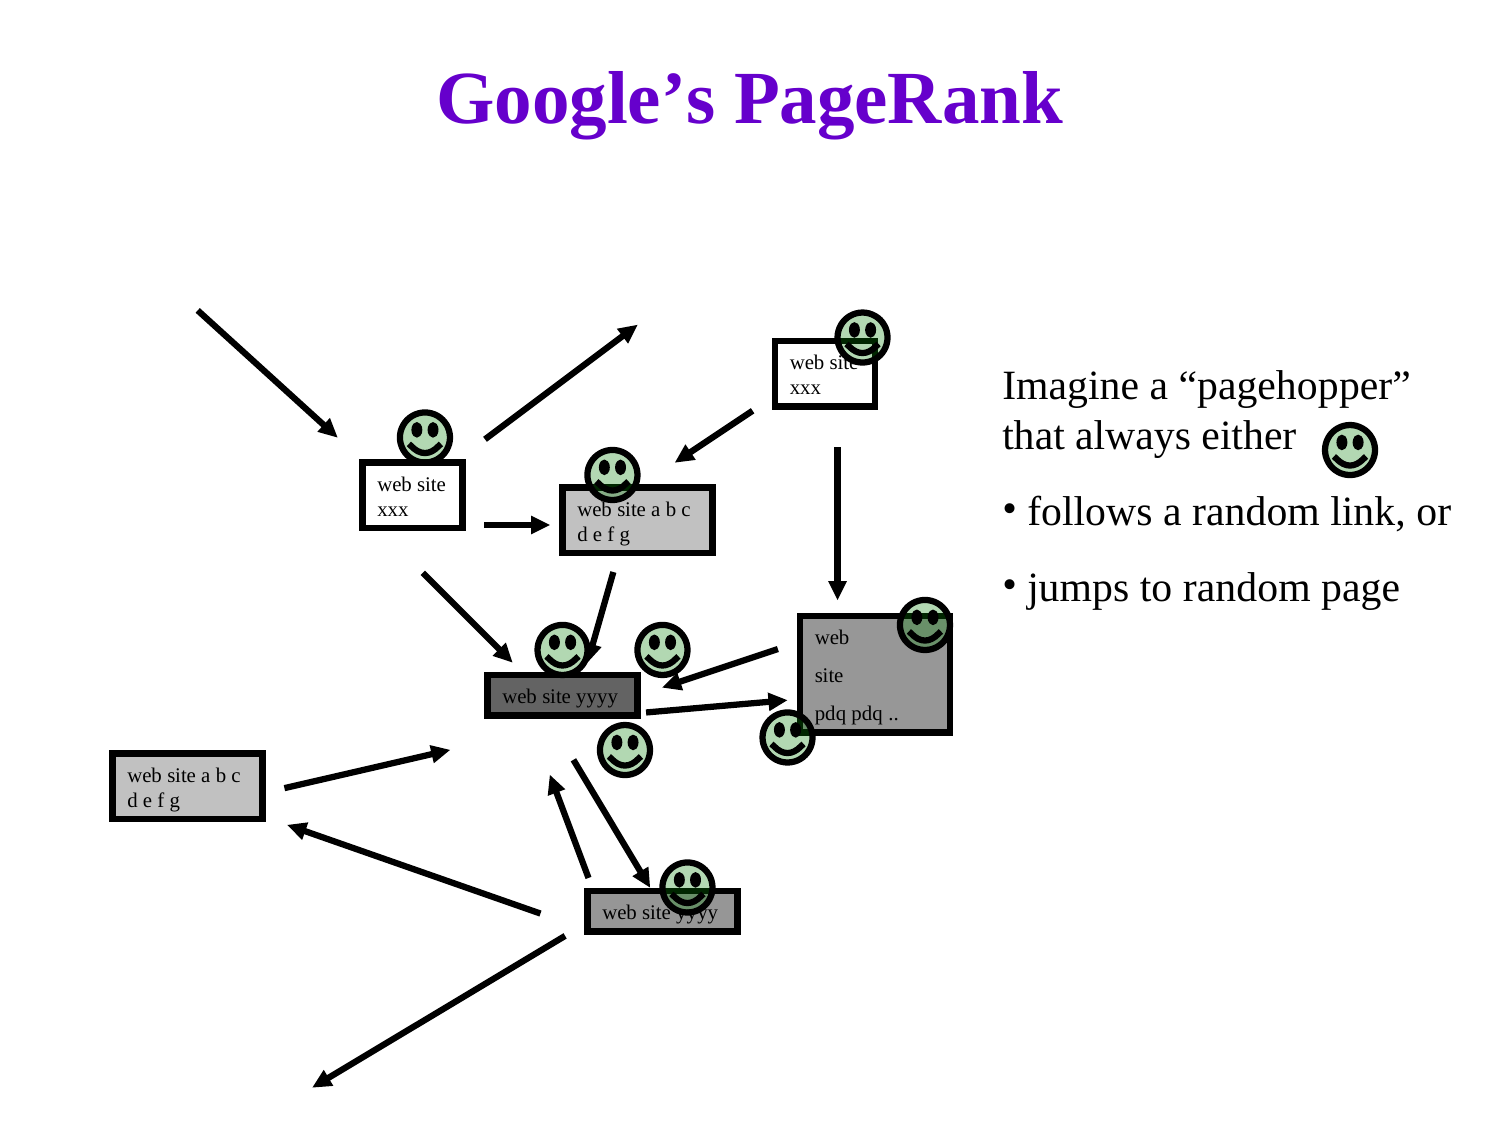

# Google’s PageRank
web site xxx
Imagine a “pagehopper” that always either
 follows a random link, or
 jumps to random page
web site xxx
web site a b c d e f g
web
site
pdq pdq ..
web site yyyy
web site a b c d e f g
web site yyyy